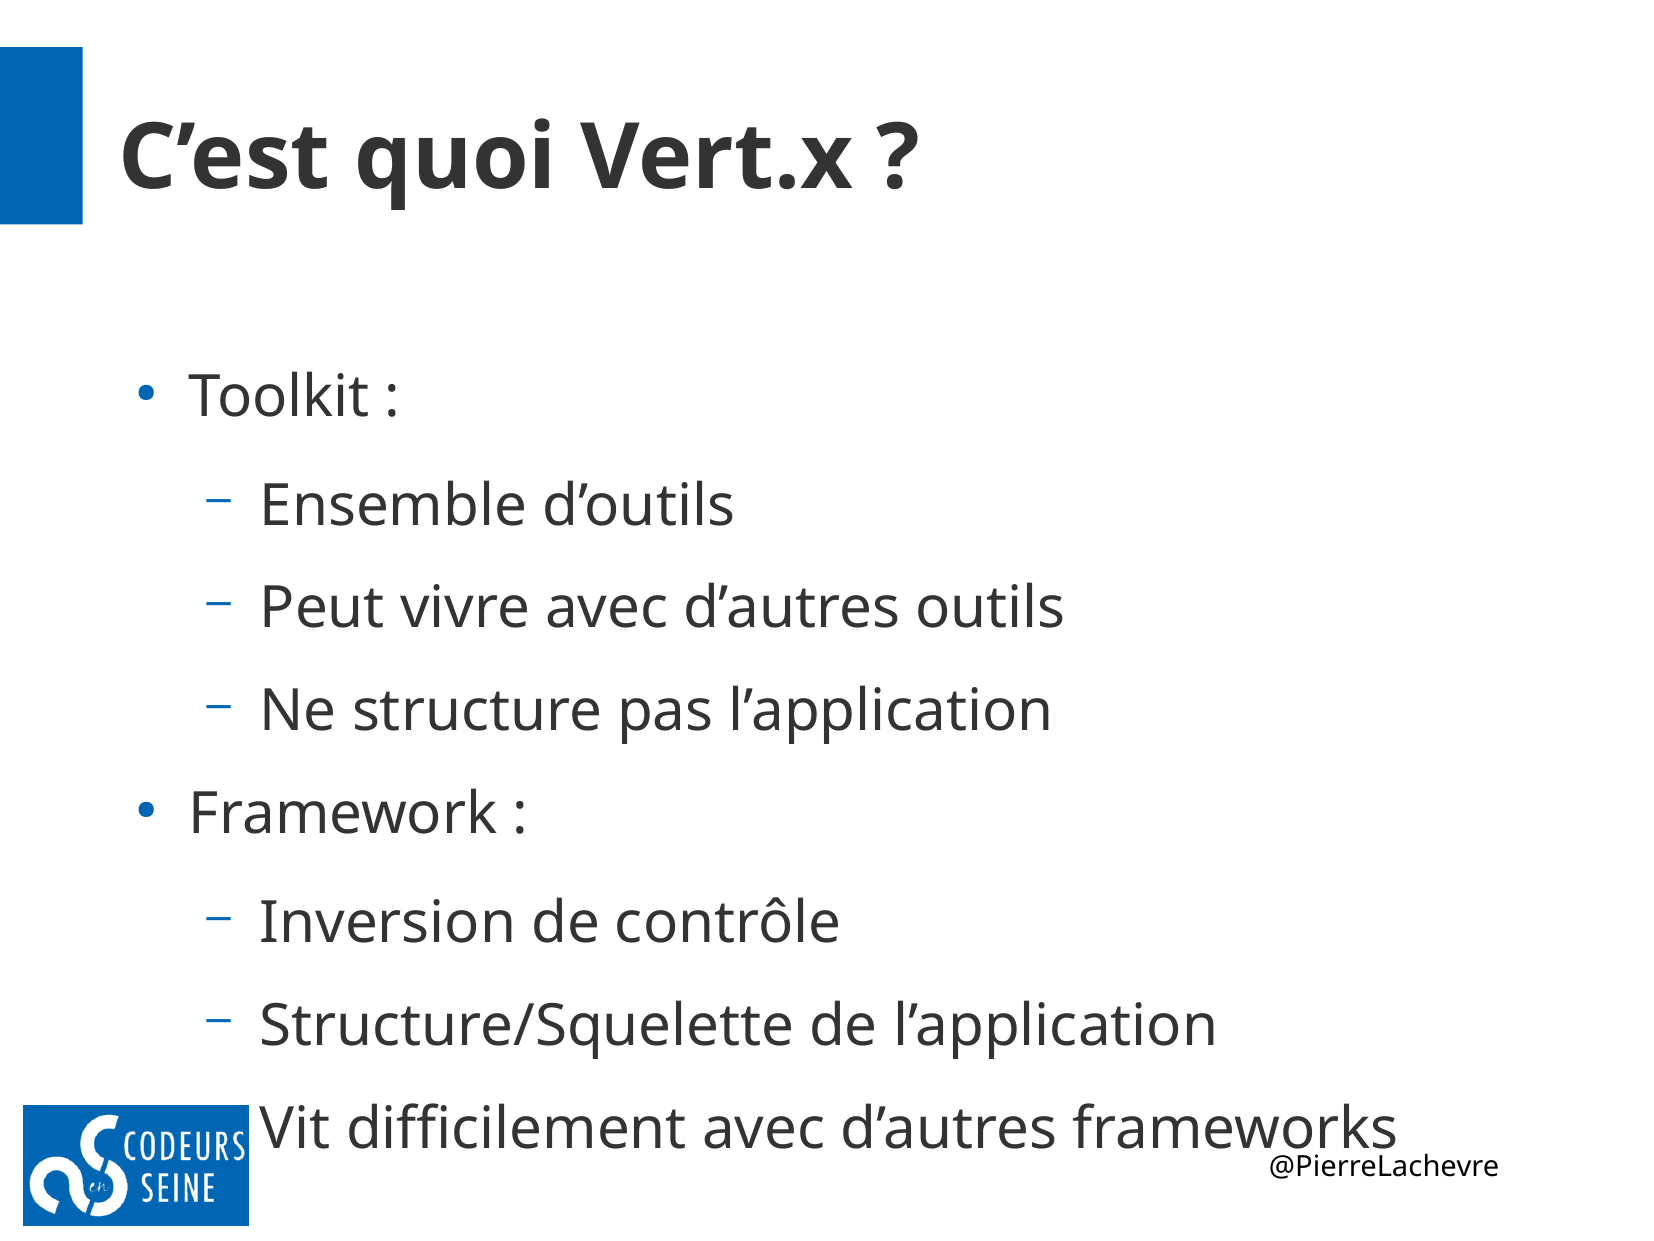

# C’est quoi Vert.x ?
Toolkit :
Ensemble d’outils
Peut vivre avec d’autres outils
Ne structure pas l’application
Framework :
Inversion de contrôle
Structure/Squelette de l’application
Vit difficilement avec d’autres frameworks